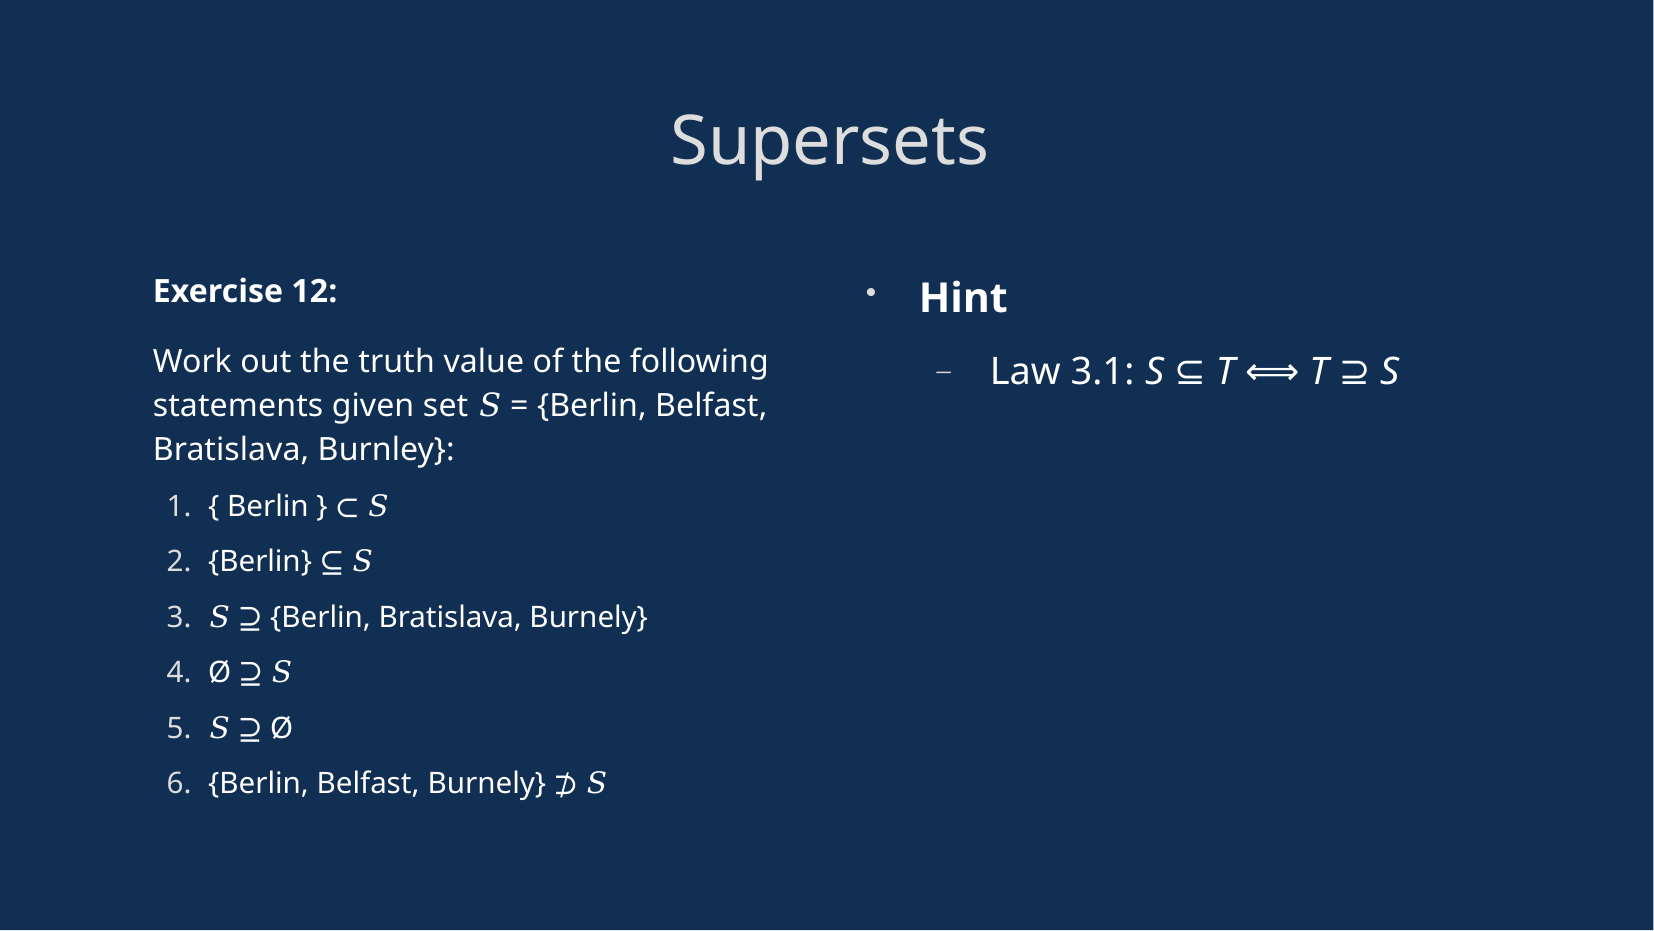

# Supersets
Exercise 12:
Work out the truth value of the following statements given set 𝑆 = {Berlin, Belfast, Bratislava, Burnley}:
{ Berlin } ⊂ 𝑆
{Berlin} ⊆ 𝑆
𝑆 ⊇ {Berlin, Bratislava, Burnely}
Ø ⊇ 𝑆
𝑆 ⊇ Ø
{Berlin, Belfast, Burnely} ⊅ 𝑆
Hint
Law 3.1: S ⊆ T ⟺ T ⊇ S